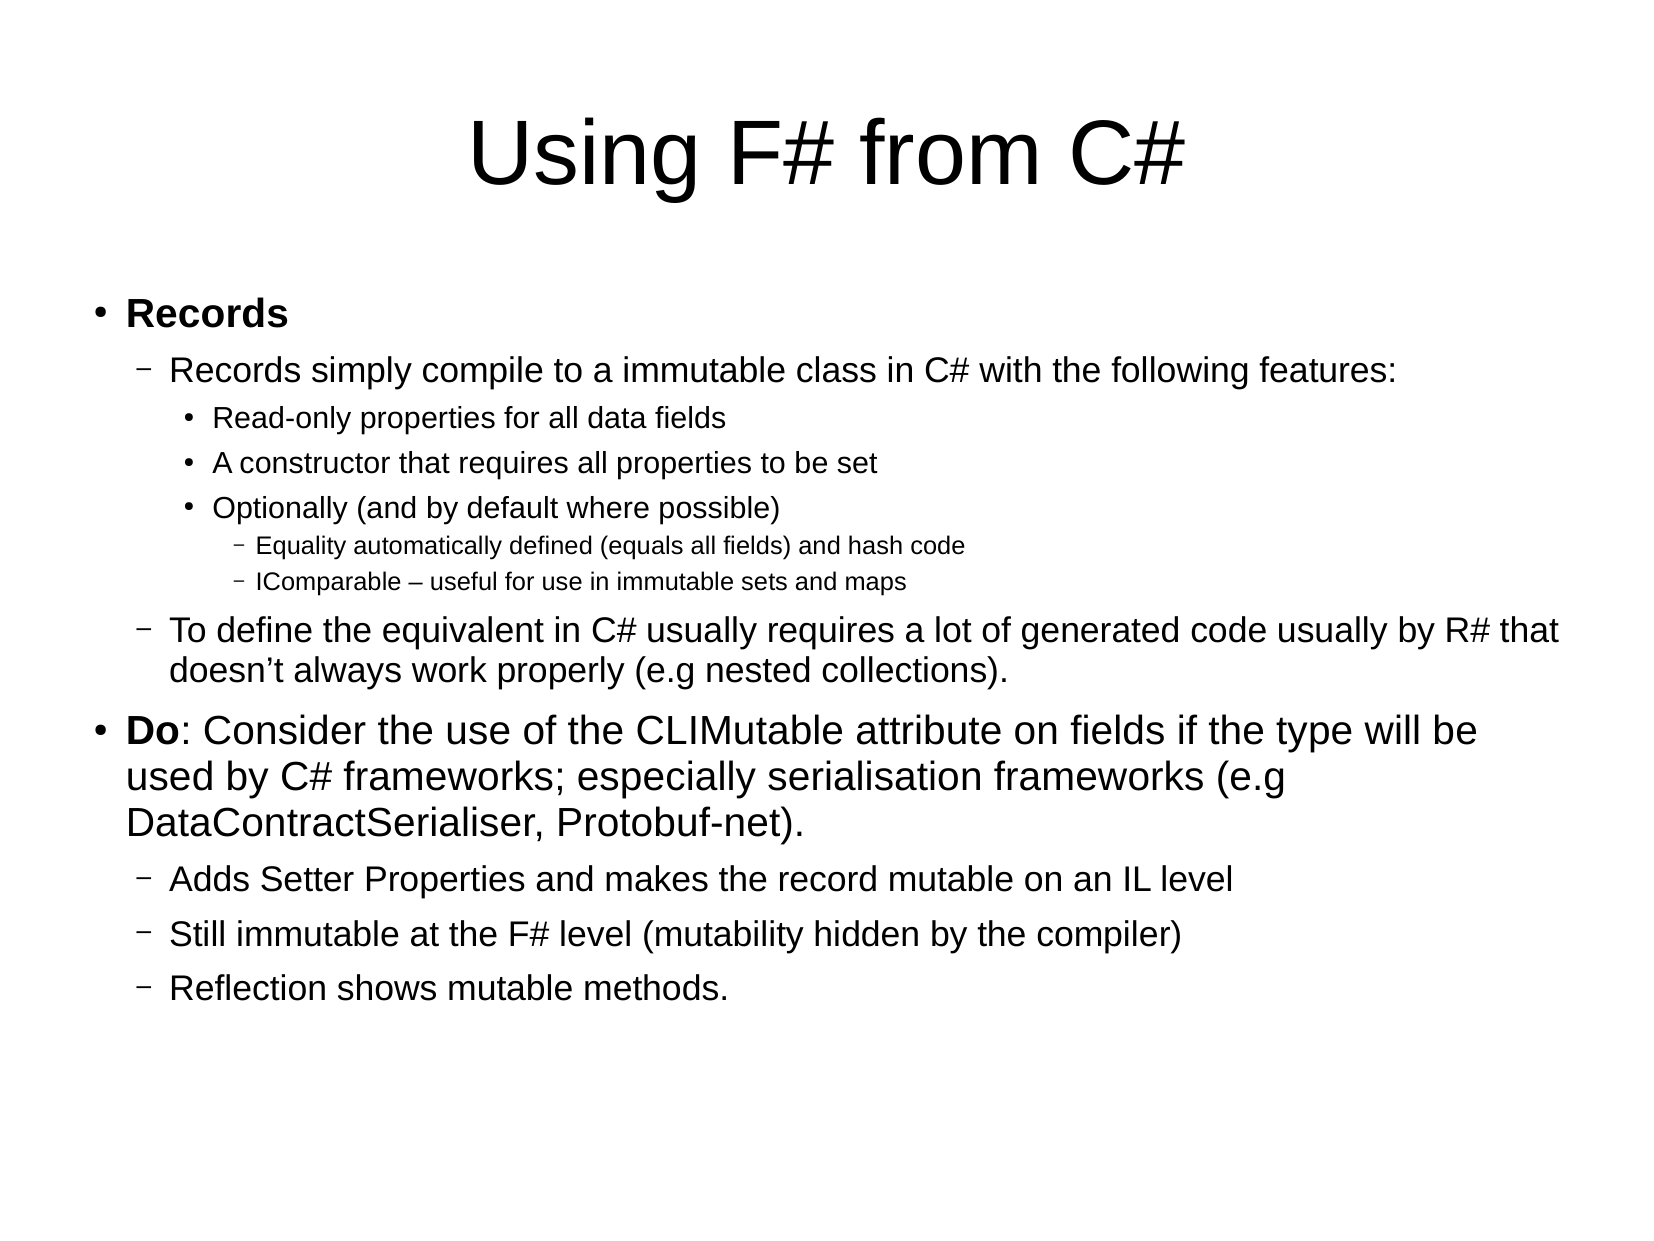

# Using F# from C#
Records
Records simply compile to a immutable class in C# with the following features:
Read-only properties for all data fields
A constructor that requires all properties to be set
Optionally (and by default where possible)
Equality automatically defined (equals all fields) and hash code
IComparable – useful for use in immutable sets and maps
To define the equivalent in C# usually requires a lot of generated code usually by R# that doesn’t always work properly (e.g nested collections).
Do: Consider the use of the CLIMutable attribute on fields if the type will be used by C# frameworks; especially serialisation frameworks (e.g DataContractSerialiser, Protobuf-net).
Adds Setter Properties and makes the record mutable on an IL level
Still immutable at the F# level (mutability hidden by the compiler)
Reflection shows mutable methods.